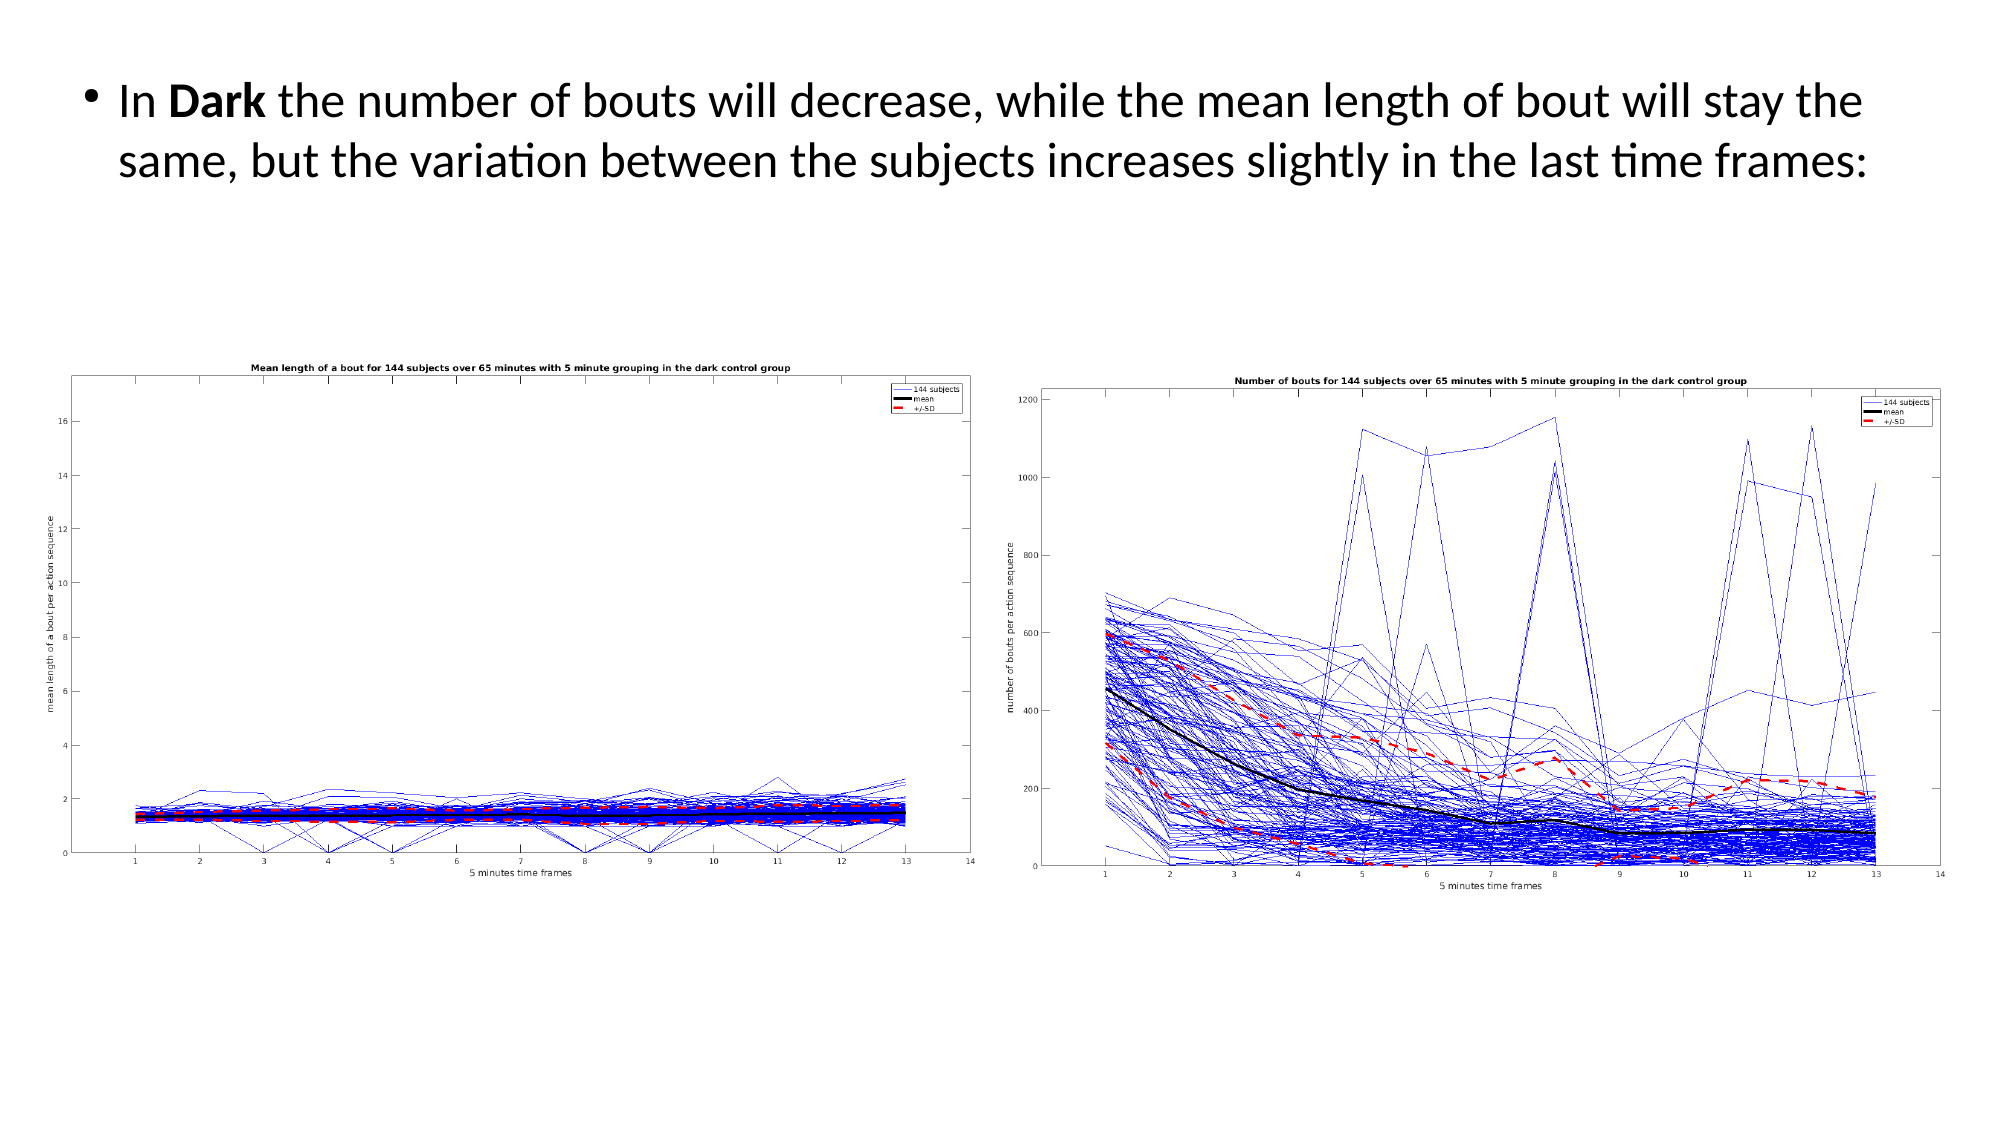

In Dark the number of bouts will decrease, while the mean length of bout will stay the same, but the variation between the subjects increases slightly in the last time frames: